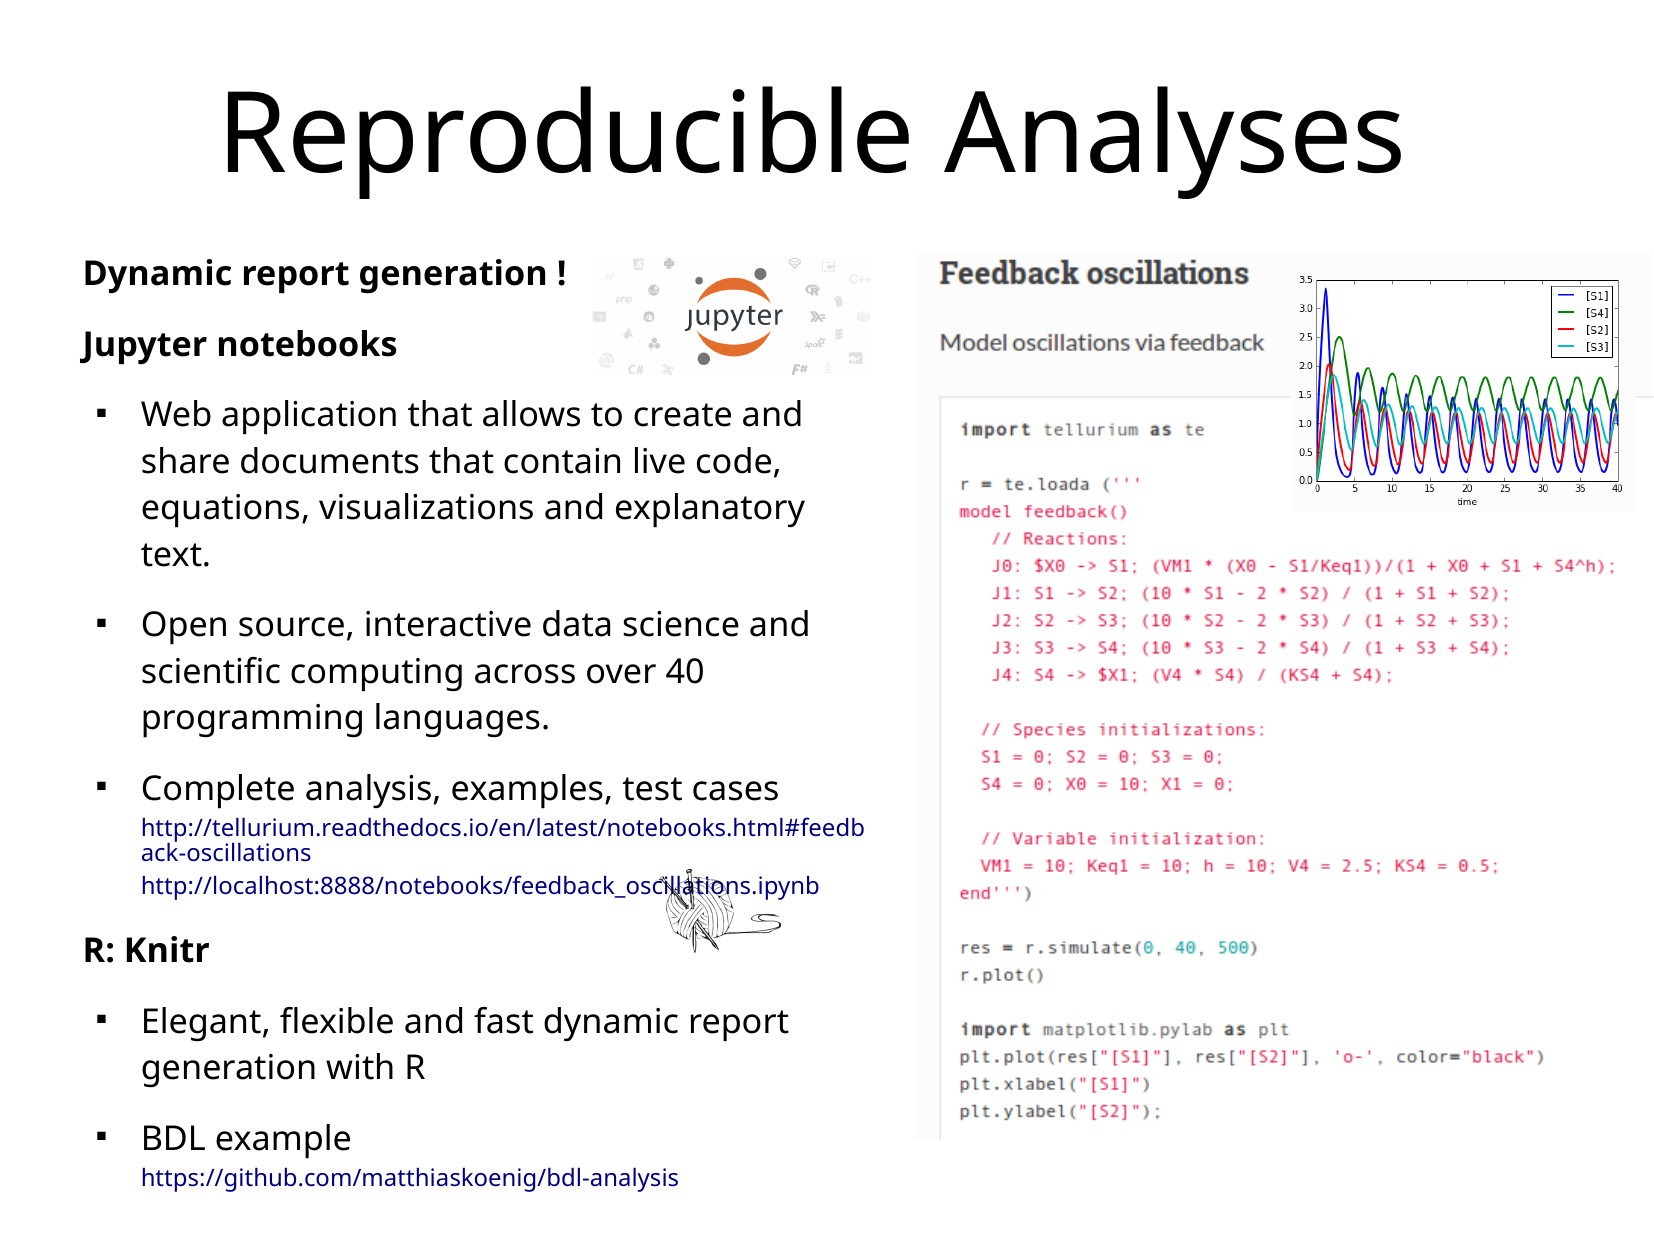

# Reproducible Analyses
Dynamic report generation !
Jupyter notebooks
Web application that allows to create and share documents that contain live code, equations, visualizations and explanatory text.
Open source, interactive data science and scientific computing across over 40 programming languages.
Complete analysis, examples, test cases
http://tellurium.readthedocs.io/en/latest/notebooks.html#feedback-oscillationshttp://localhost:8888/notebooks/feedback_oscillations.ipynb
R: Knitr
Elegant, flexible and fast dynamic report generation with R
BDL example
https://github.com/matthiaskoenig/bdl-analysis
http://jupyter.org/